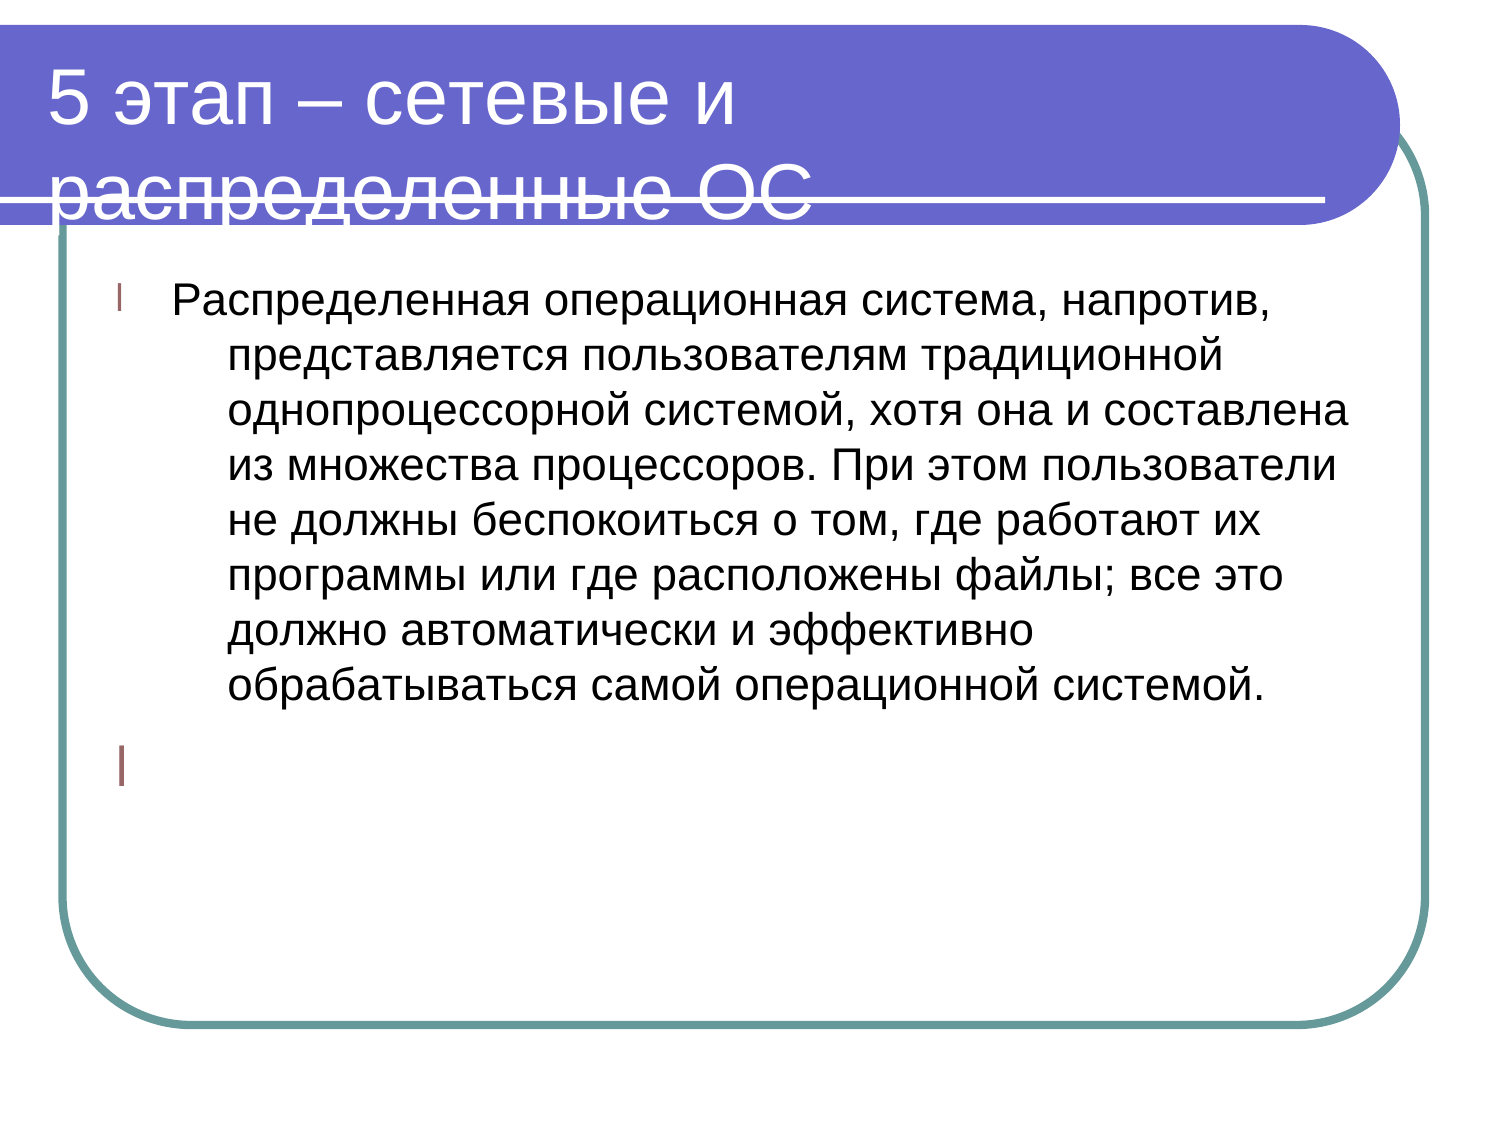

# 5 этап – сетевые и распределенные ОС
Распределенная операционная система, напротив, представляется пользователям традиционной однопроцессорной системой, хотя она и составлена из множества процессоров. При этом пользователи не должны беспокоиться о том, где работают их программы или где расположены файлы; все это должно автоматически и эффективно обрабатываться самой операционной системой.